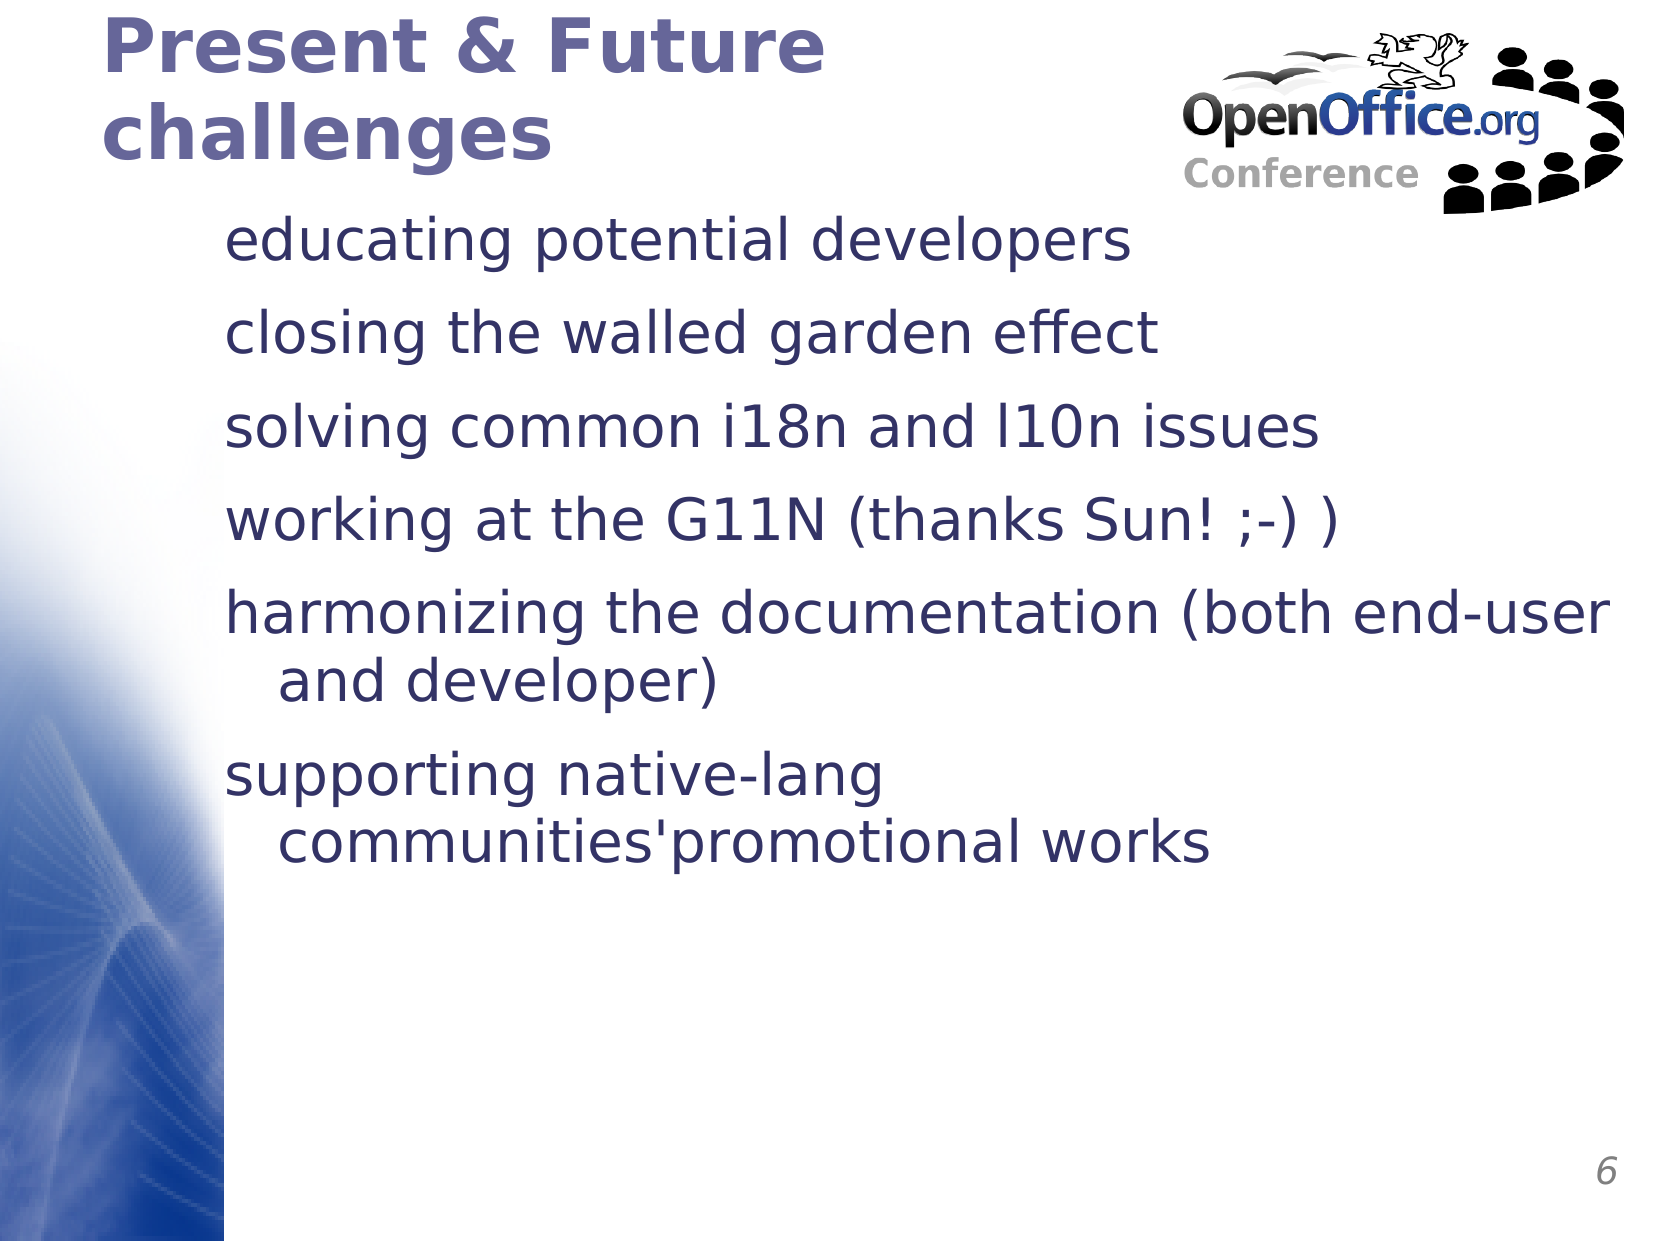

# Present & Future challenges
educating potential developers
closing the walled garden effect
solving common i18n and l10n issues
working at the G11N (thanks Sun! ;-) )
harmonizing the documentation (both end-user and developer)
supporting native-lang communities'promotional works